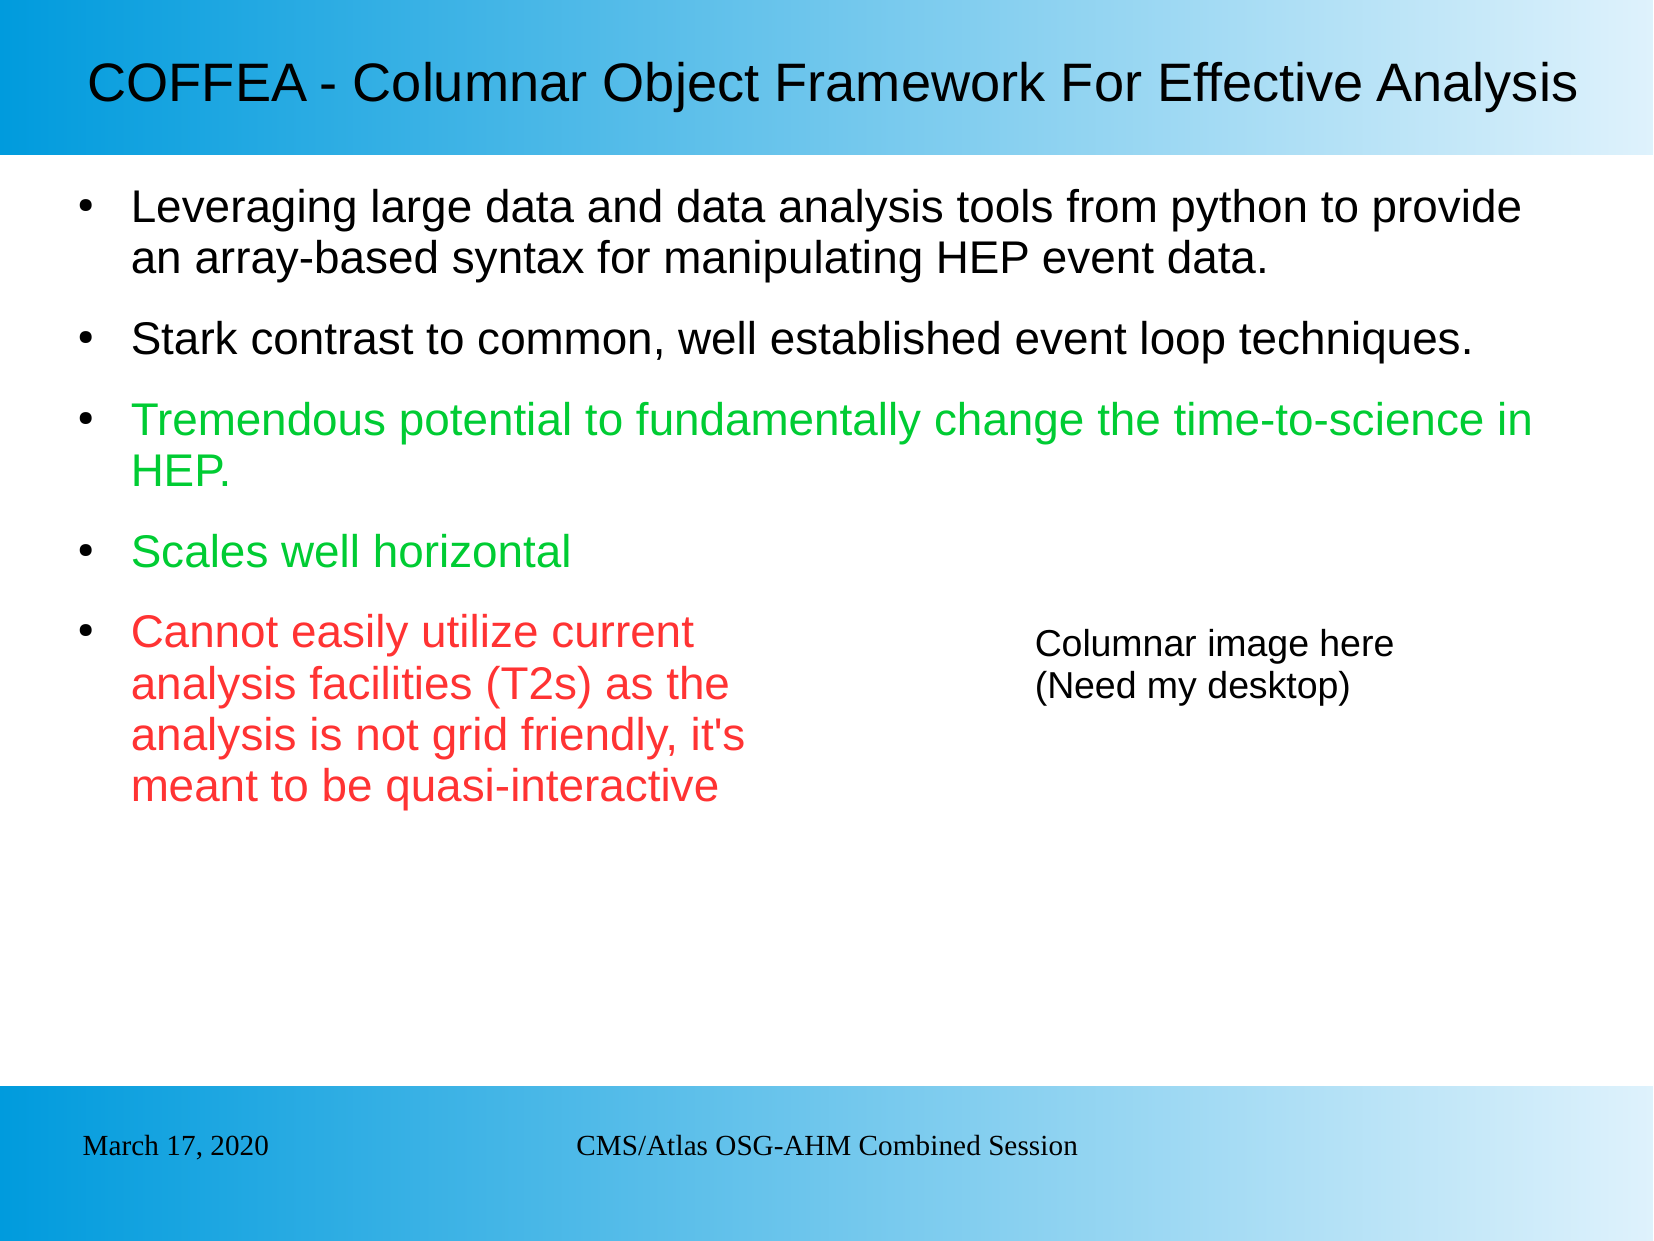

# COFFEA - Columnar Object Framework For Effective Analysis
Leveraging large data and data analysis tools from python to provide an array-based syntax for manipulating HEP event data.
Stark contrast to common, well established event loop techniques.
Tremendous potential to fundamentally change the time-to-science in HEP.
Scales well horizontal
Cannot easily utilize current
analysis facilities (T2s) as the
analysis is not grid friendly, it's
meant to be quasi-interactive
Columnar image here
(Need my desktop)
March 17, 2020
CMS/Atlas OSG-AHM Combined Session